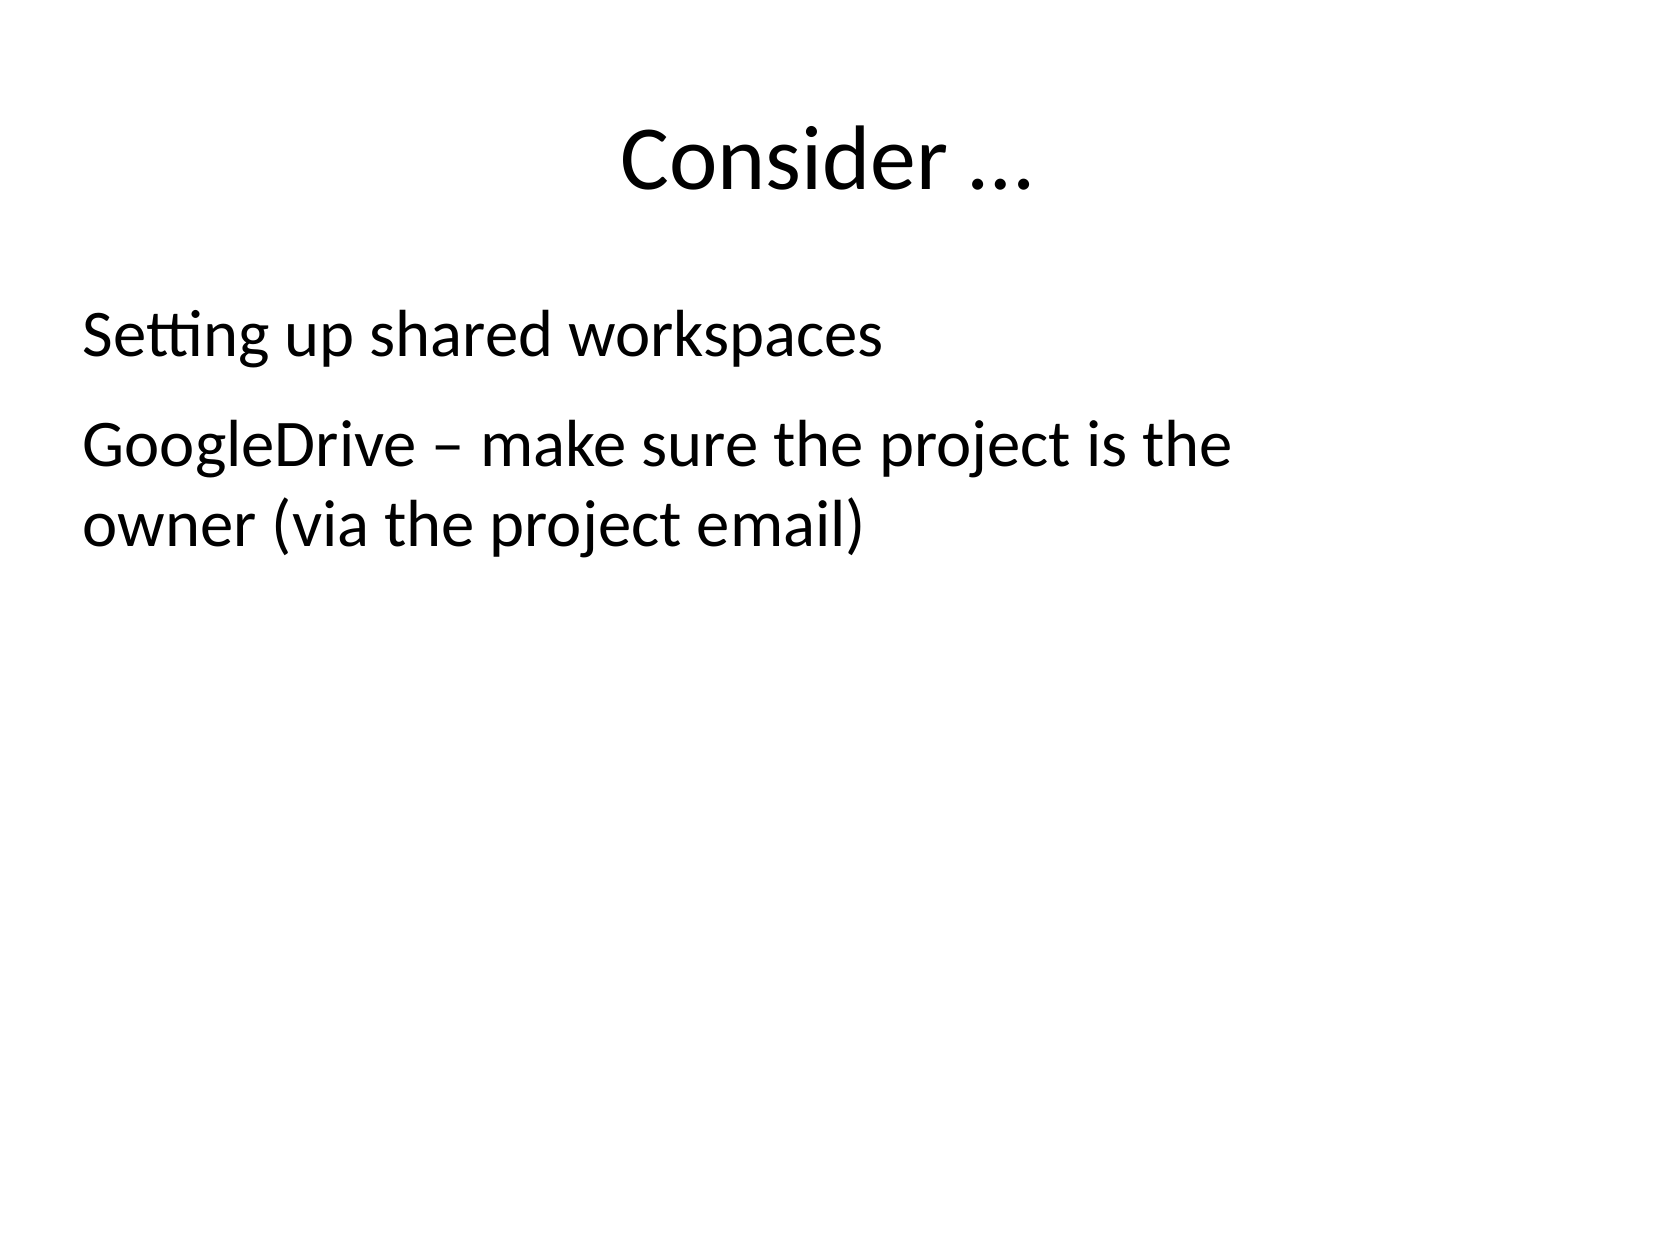

# Consider …
Setting up shared workspaces
GoogleDrive – make sure the project is the owner (via the project email)